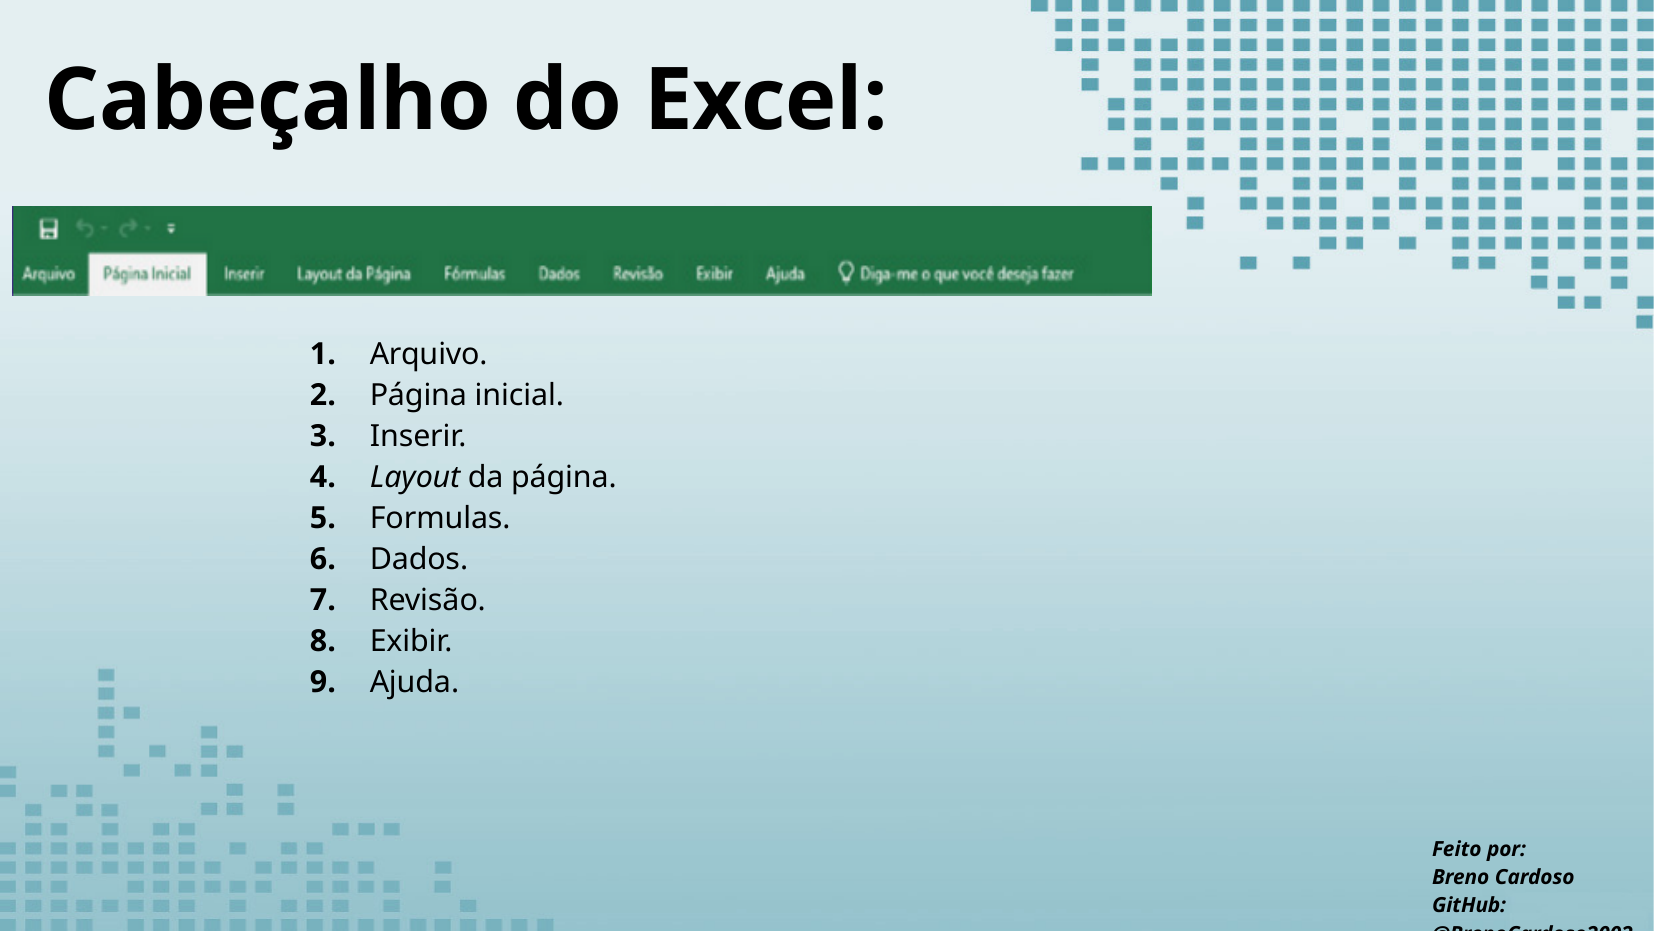

Cabeçalho do Excel:
1.	Arquivo.
2.	Página inicial.
3.	Inserir.
4.	Layout da página.
5.	Formulas.
6.	Dados.
7.	Revisão.
8.	Exibir.
9.	Ajuda.
Feito por:
Breno Cardoso
GitHub:
@BrenoCardoso2002